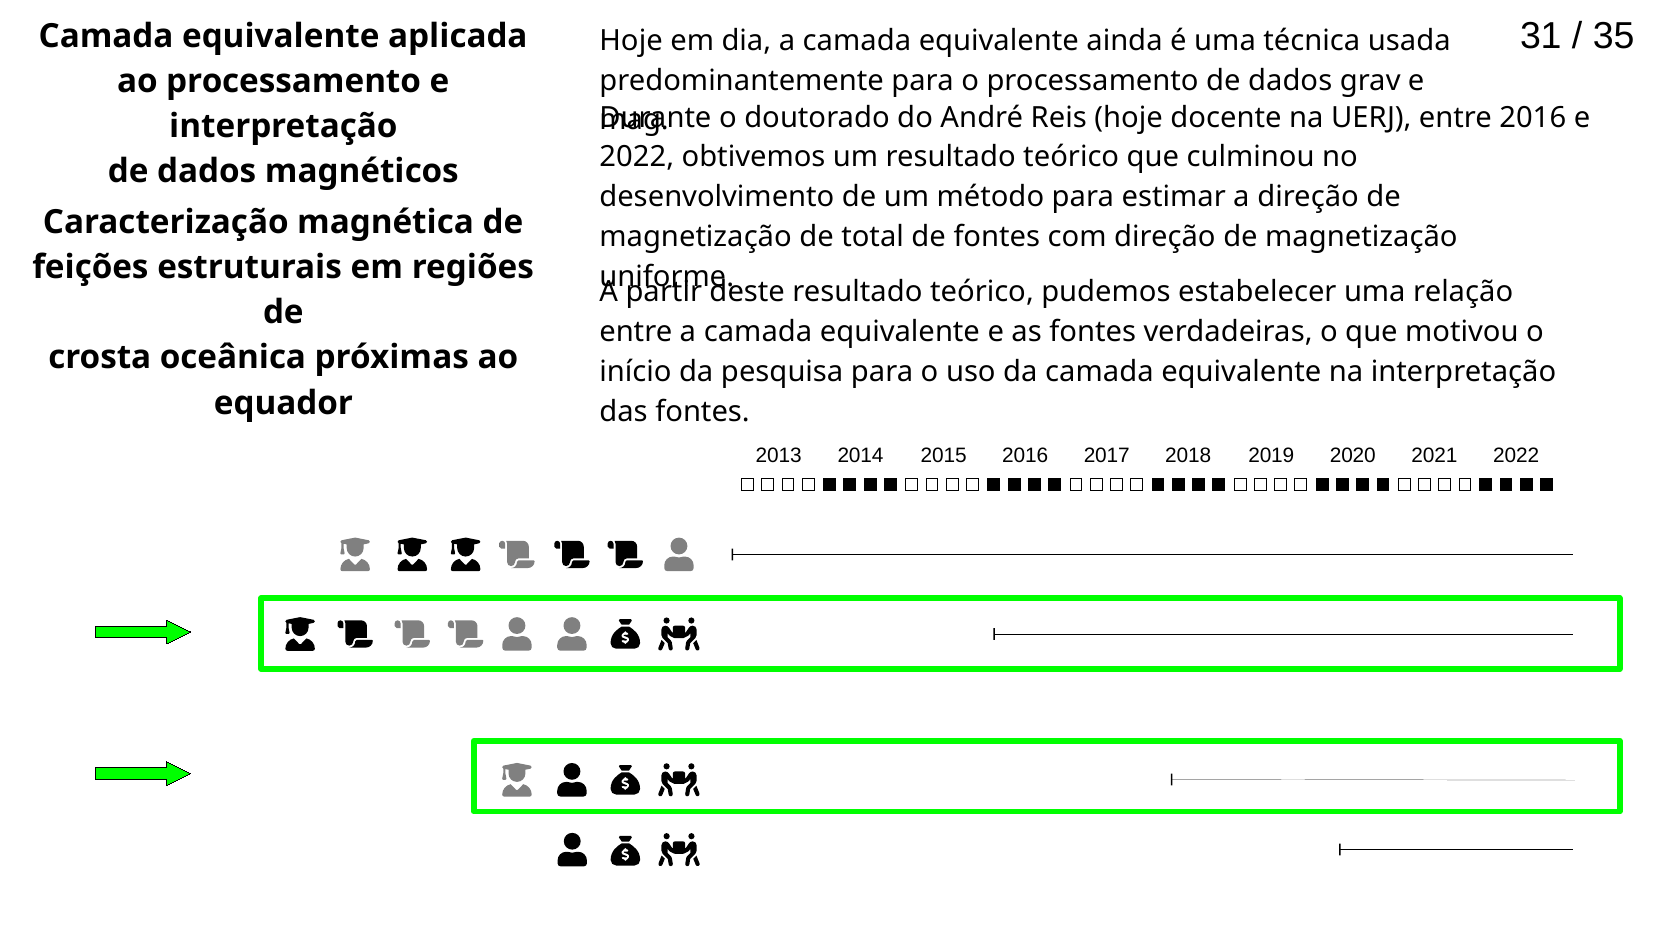

Camada equivalente aplicada ao processamento e interpretação
de dados magnéticos
Hoje em dia, a camada equivalente ainda é uma técnica usada predominantemente para o processamento de dados grav e mag.
Durante o doutorado do André Reis (hoje docente na UERJ), entre 2016 e 2022, obtivemos um resultado teórico que culminou no desenvolvimento de um método para estimar a direção de magnetização de total de fontes com direção de magnetização uniforme.
Caracterização magnética de feições estruturais em regiões de
crosta oceânica próximas ao equador
A partir deste resultado teórico, pudemos estabelecer uma relação entre a camada equivalente e as fontes verdadeiras, o que motivou o início da pesquisa para o uso da camada equivalente na interpretação das fontes.
2013
2014
2015
2016
2017
2018
2019
2020
2021
2022